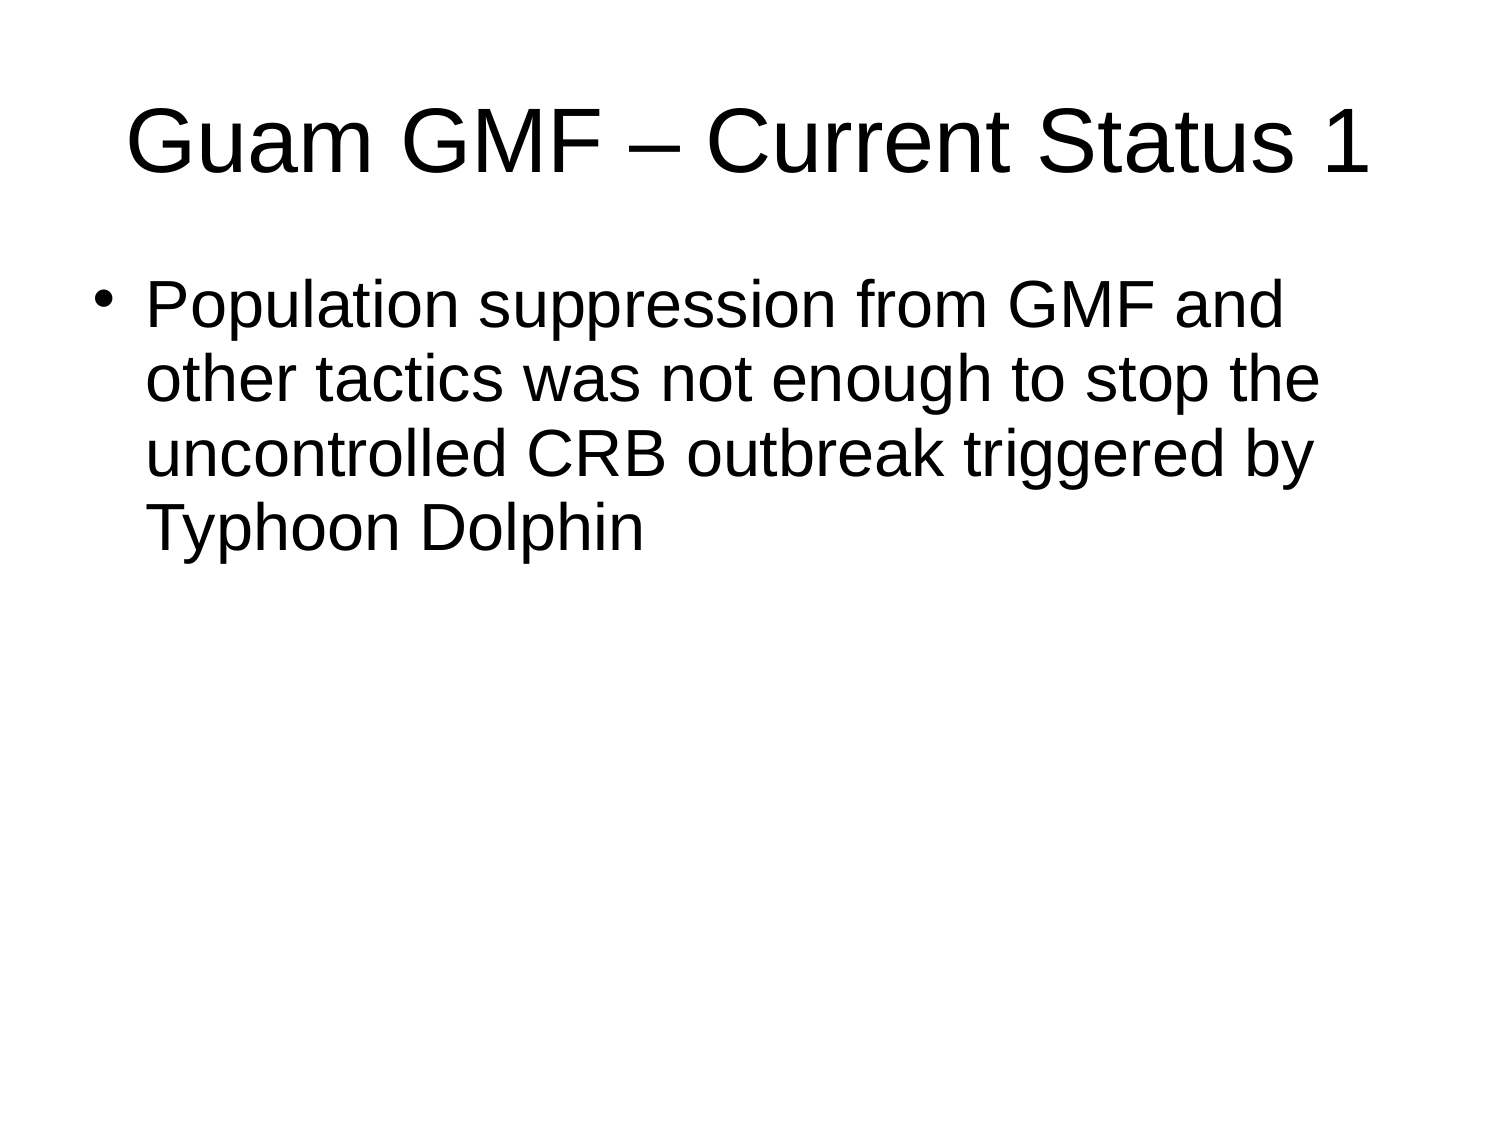

# Guam GMF – Current Status 1
Population suppression from GMF and other tactics was not enough to stop the uncontrolled CRB outbreak triggered by Typhoon Dolphin